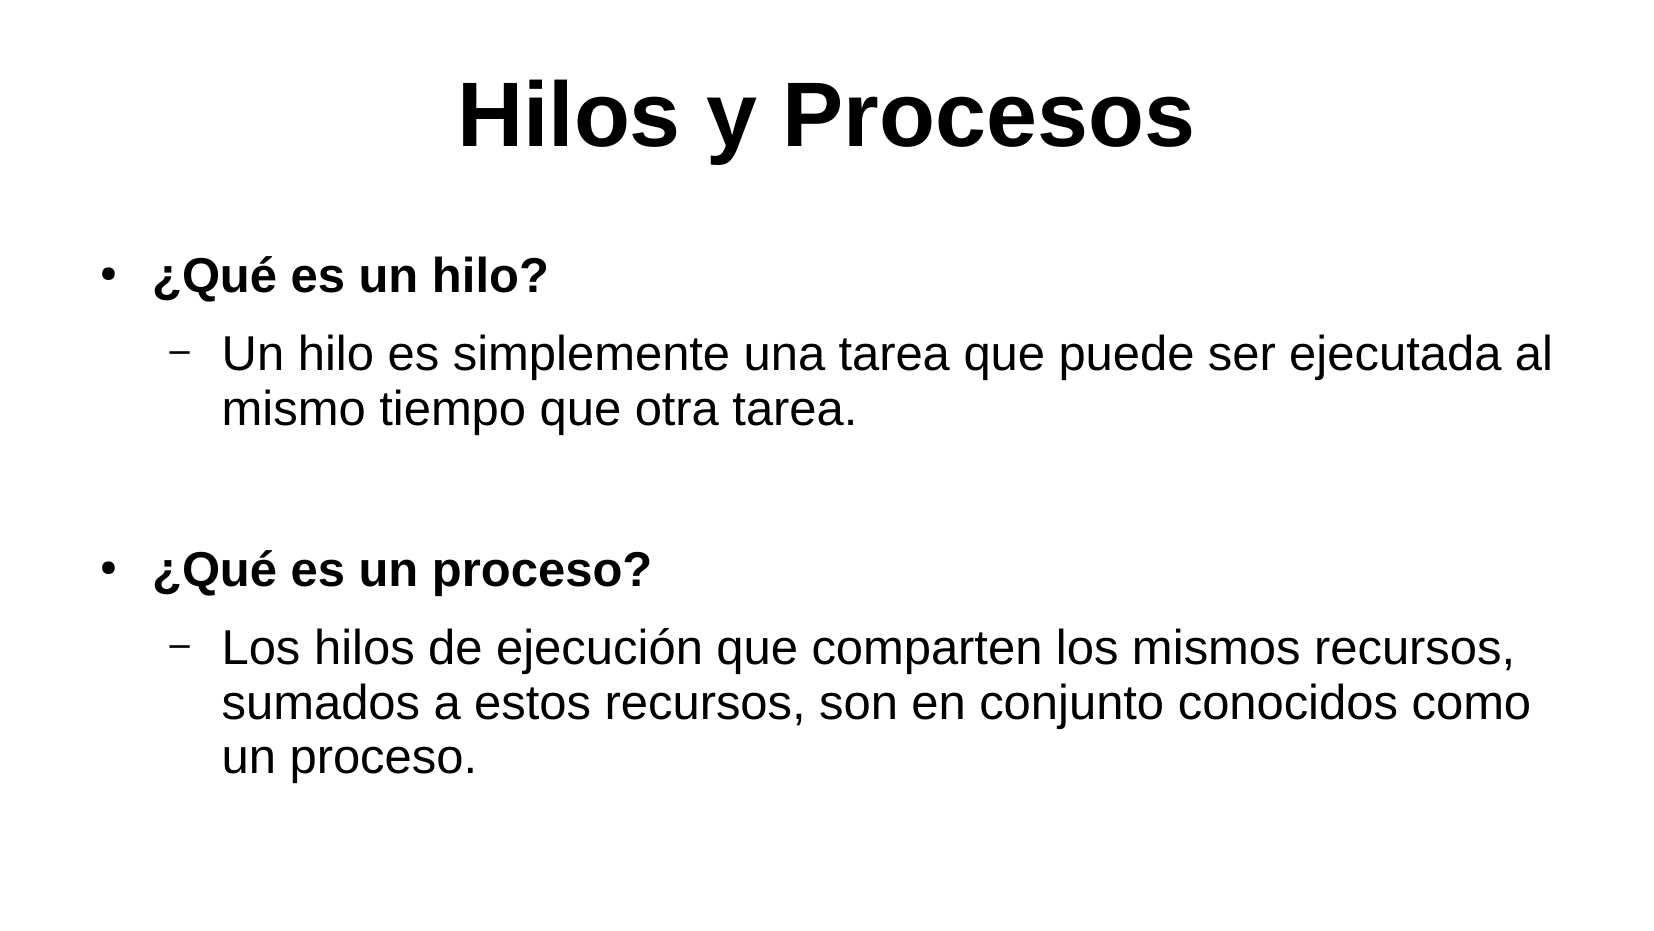

# Hilos y Procesos
¿Qué es un hilo?
Un hilo es simplemente una tarea que puede ser ejecutada al mismo tiempo que otra tarea.
¿Qué es un proceso?
Los hilos de ejecución que comparten los mismos recursos, sumados a estos recursos, son en conjunto conocidos como un proceso.